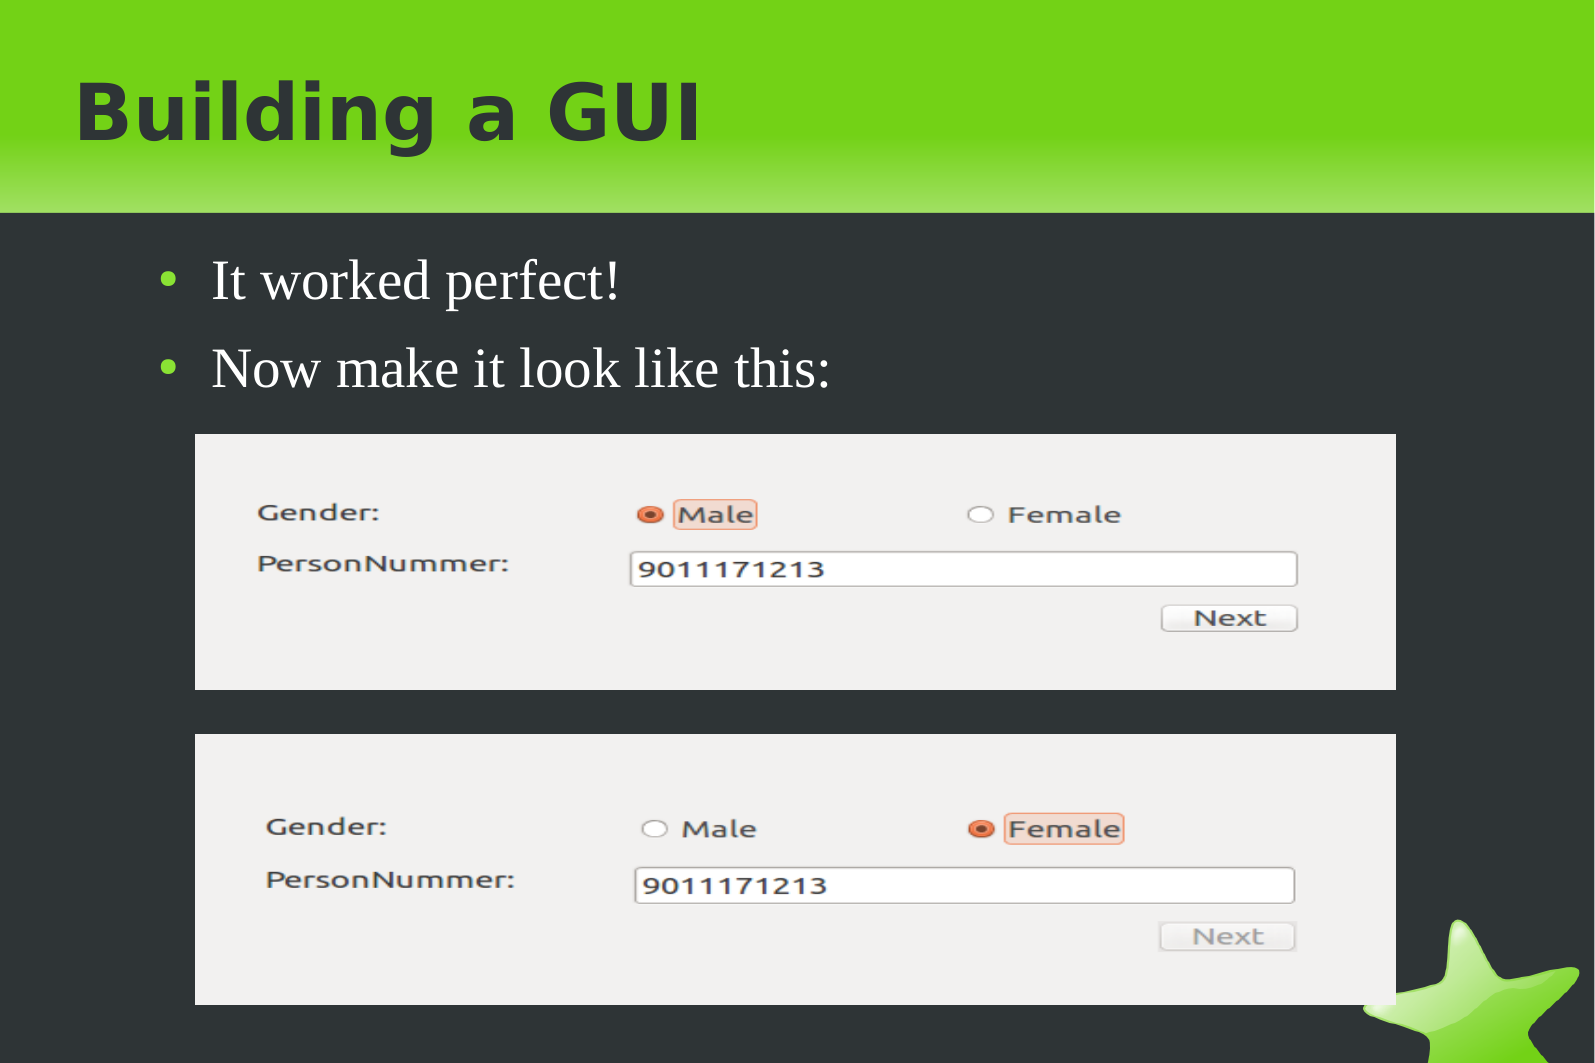

# Building a GUI
It worked perfect!
Now make it look like this: